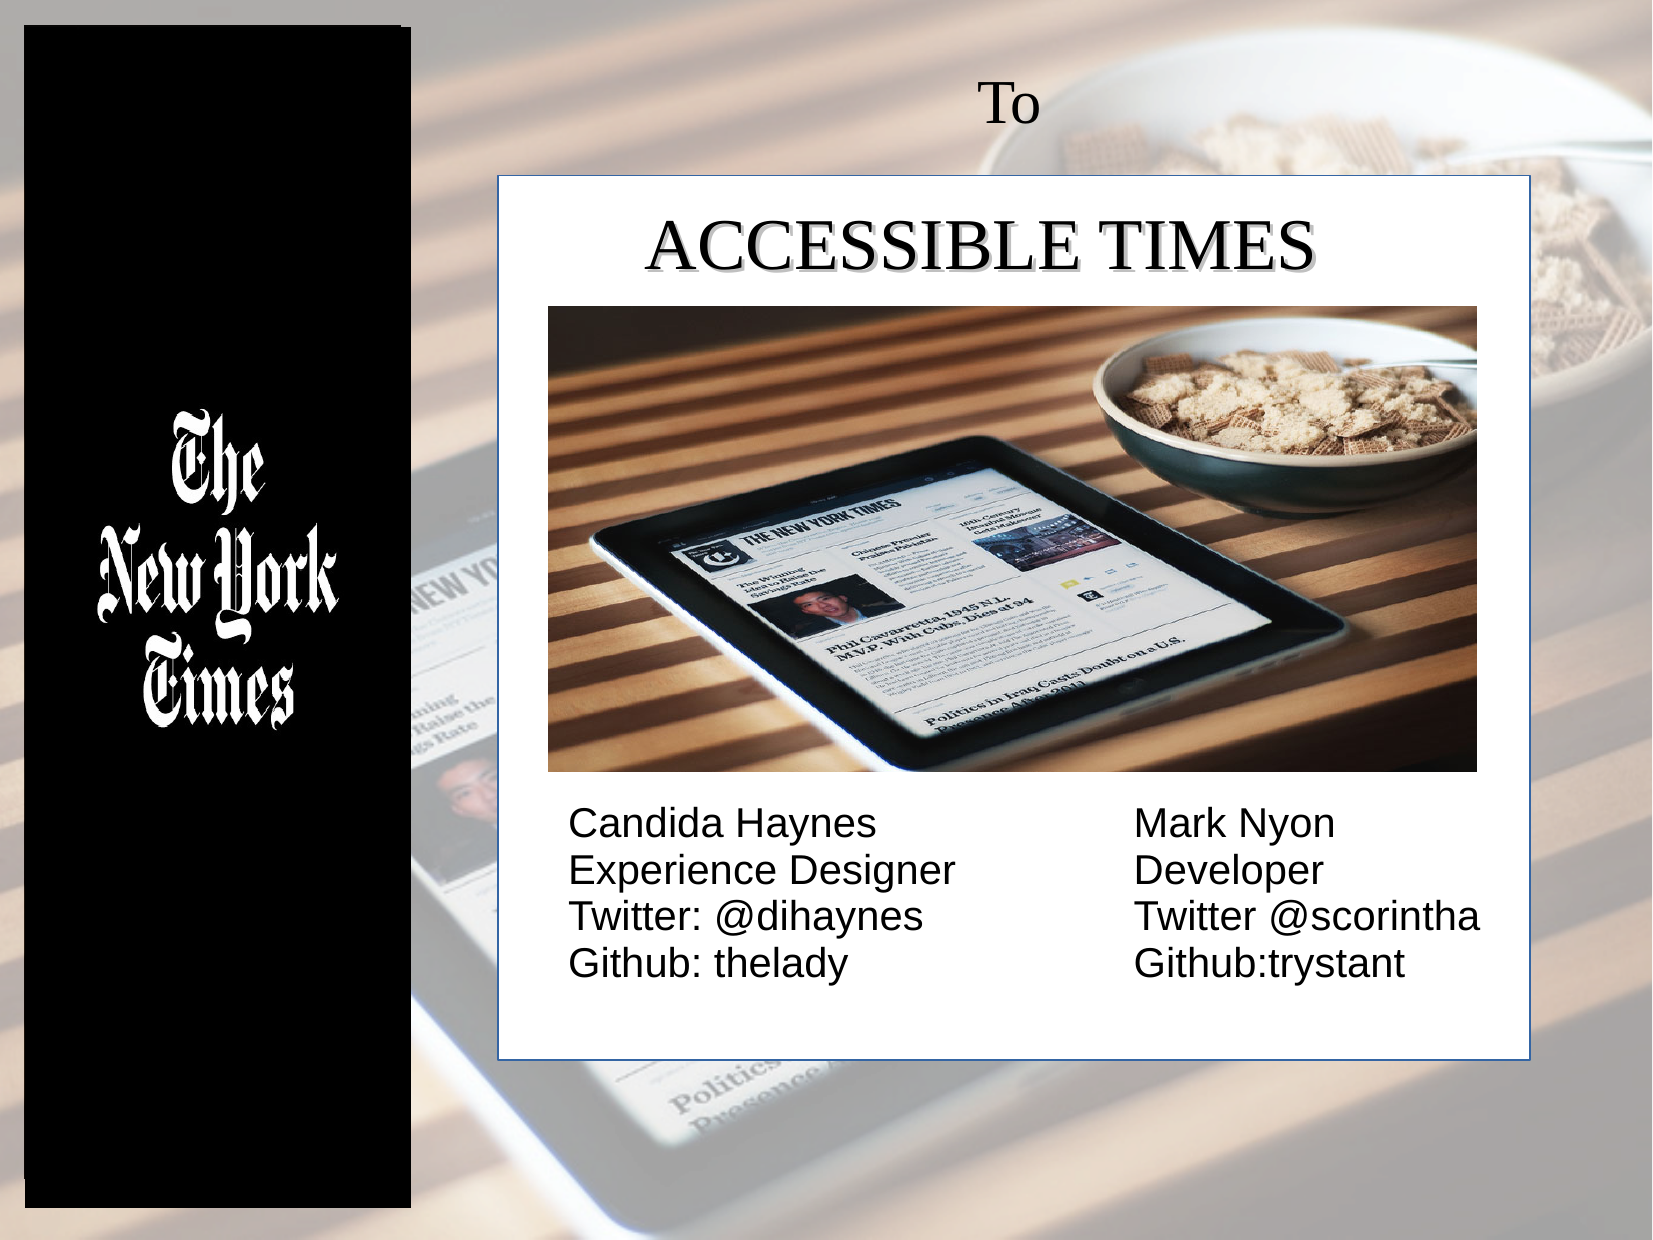

To
ACCESSIBLE TIMES
Candida Haynes
Experience Designer
Twitter: @dihaynes
Github: thelady
Mark Nyon
Developer
Twitter @scorintha
Github:trystant